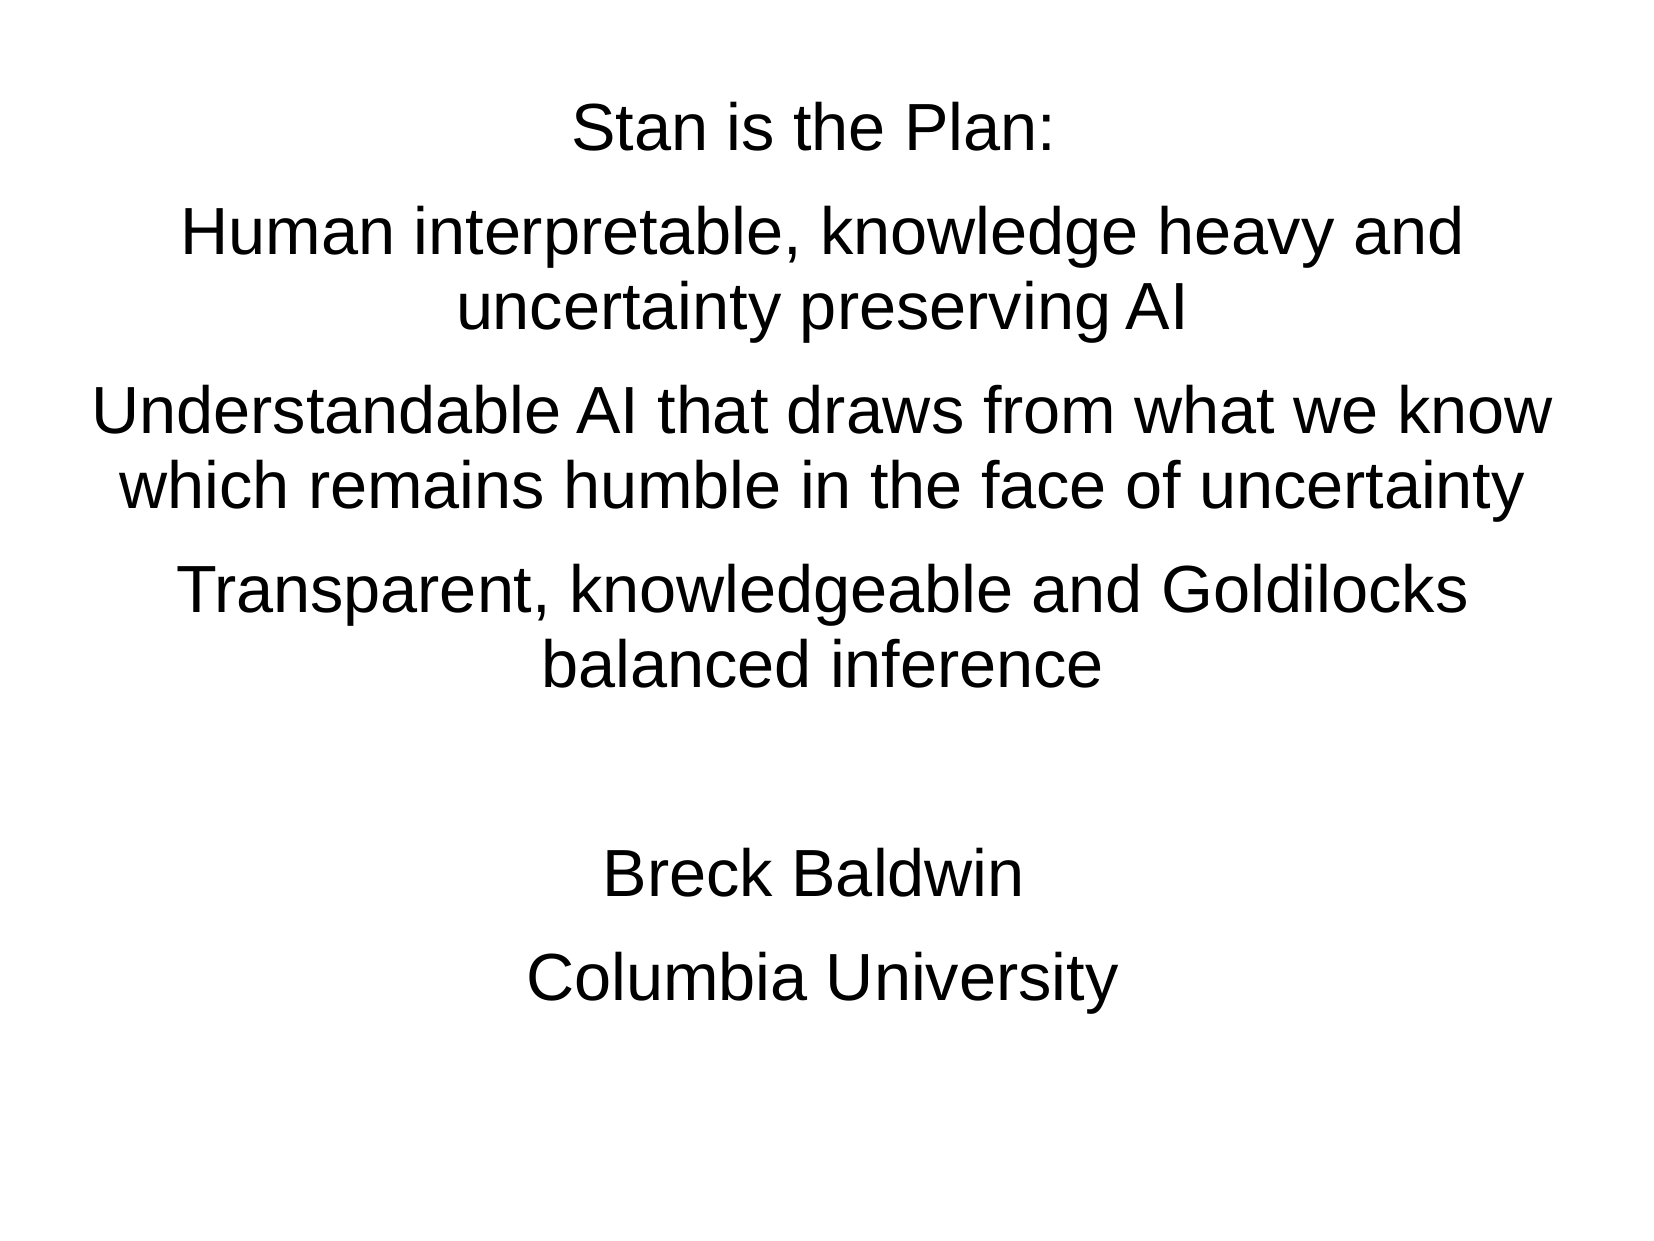

# Stan is the Plan:
Human interpretable, knowledge heavy and uncertainty preserving AI
Understandable AI that draws from what we know which remains humble in the face of uncertainty
Transparent, knowledgeable and Goldilocks balanced inference
Breck Baldwin
Columbia University